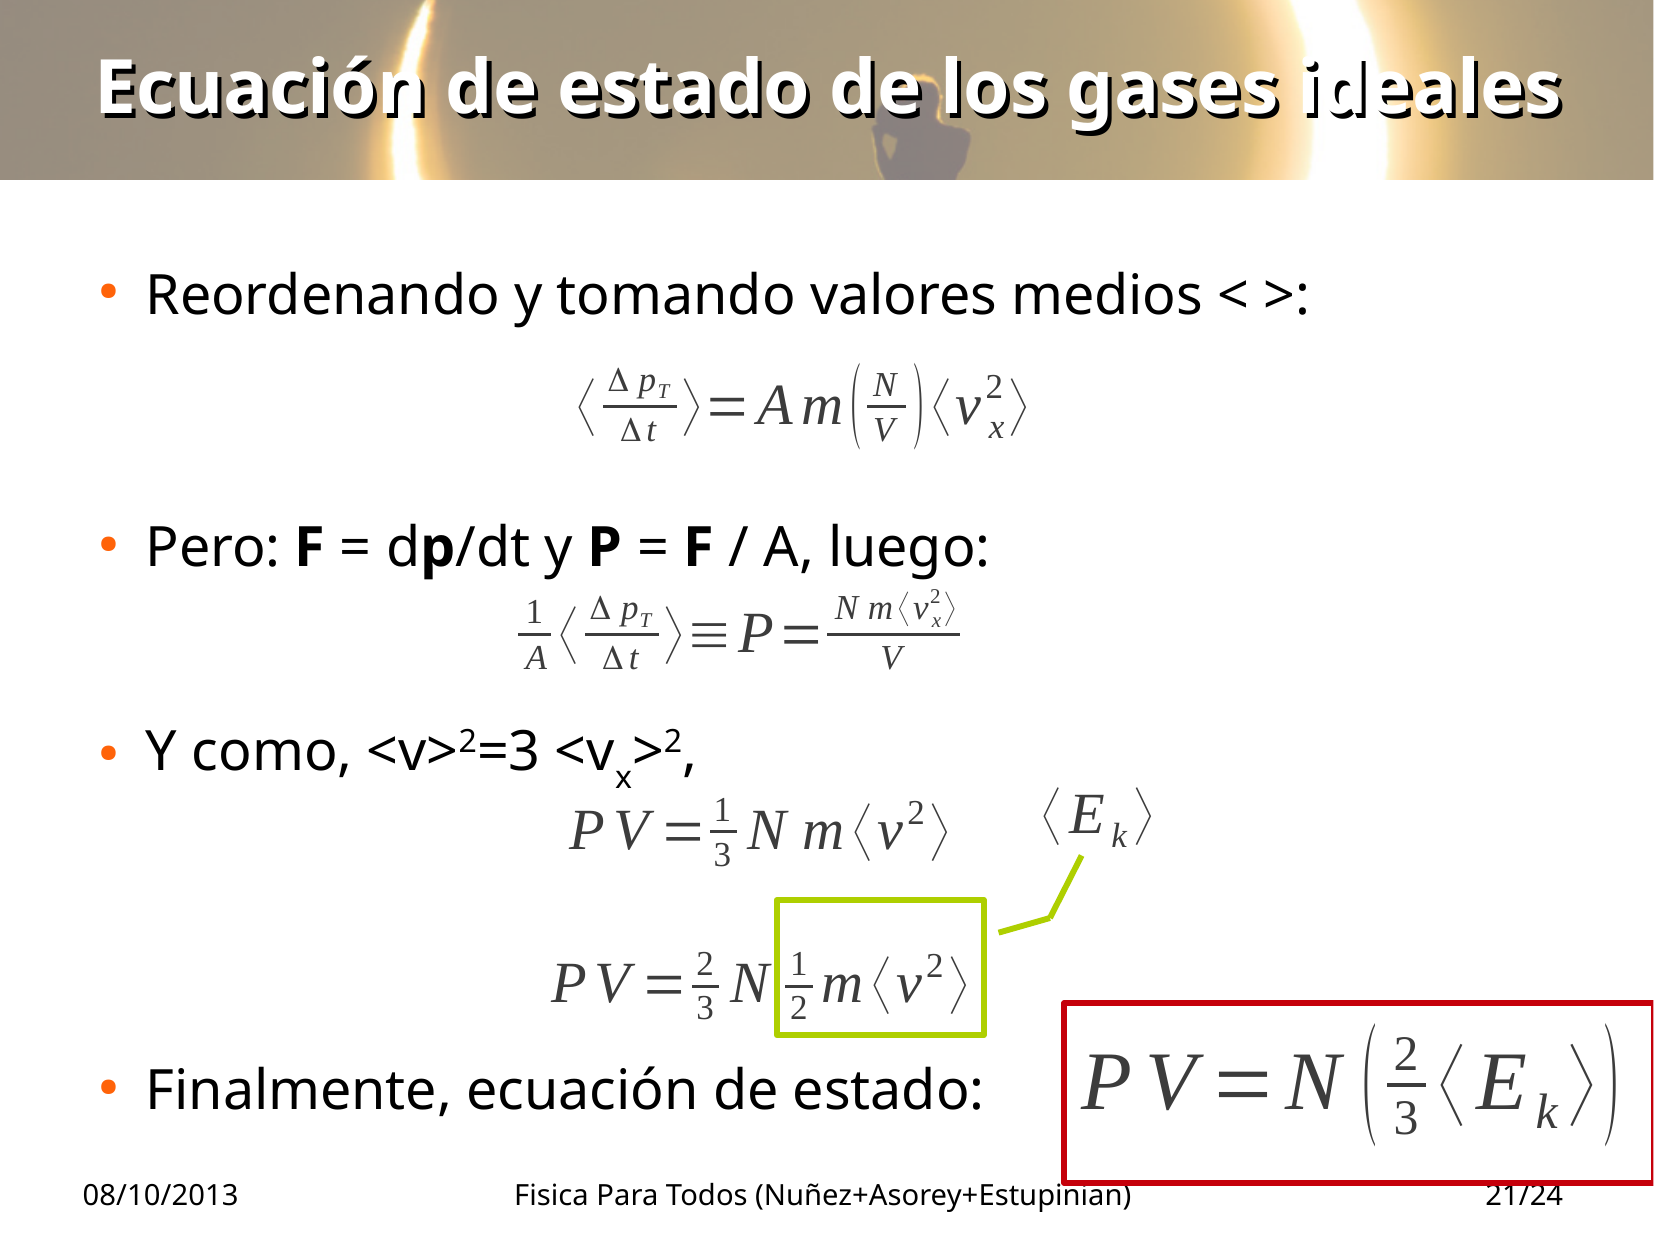

# Ecuación de estado de los gases ideales
Reordenando y tomando valores medios < >:
Pero: F = dp/dt y P = F / A, luego:
Y como, <v>2=3 <vx>2,
Finalmente, ecuación de estado:
08/10/2013
Fisica Para Todos (Nuñez+Asorey+Estupinian)
21